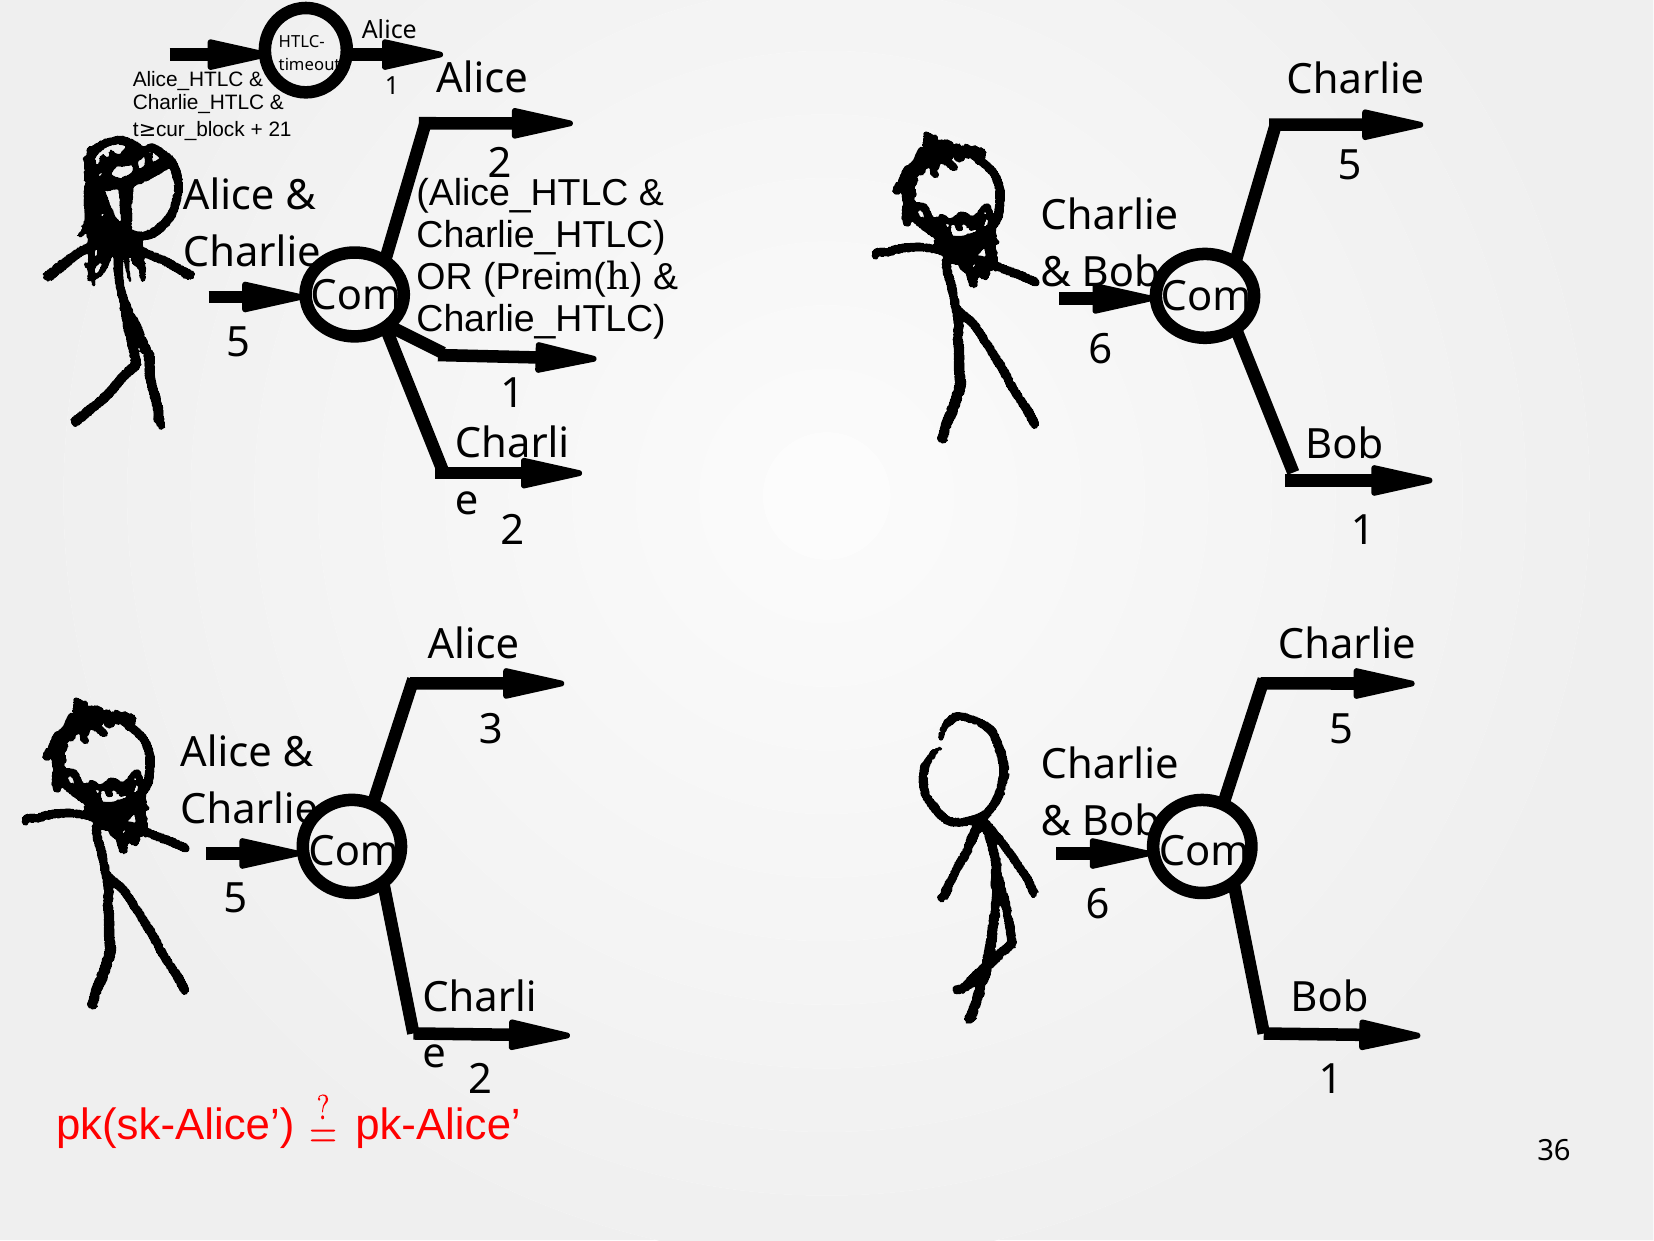

Alice
HTLC-timeout
Alice
Charlie
Alice_HTLC &
Charlie_HTLC &
t≥cur_block + 21
1
2
5
Alice & Charlie
(Alice_HTLC & Charlie_HTLC) OR (Preim(h) & Charlie_HTLC)
Charlie & Bob
Com
Com
5
6
1
Charlie
Bob
2
1
Alice
Charlie
3
5
Alice & Charlie
Charlie & Bob
Com
Com
5
6
Charlie
Bob
2
1
pk(sk-Alice’) pk-Alice’
36